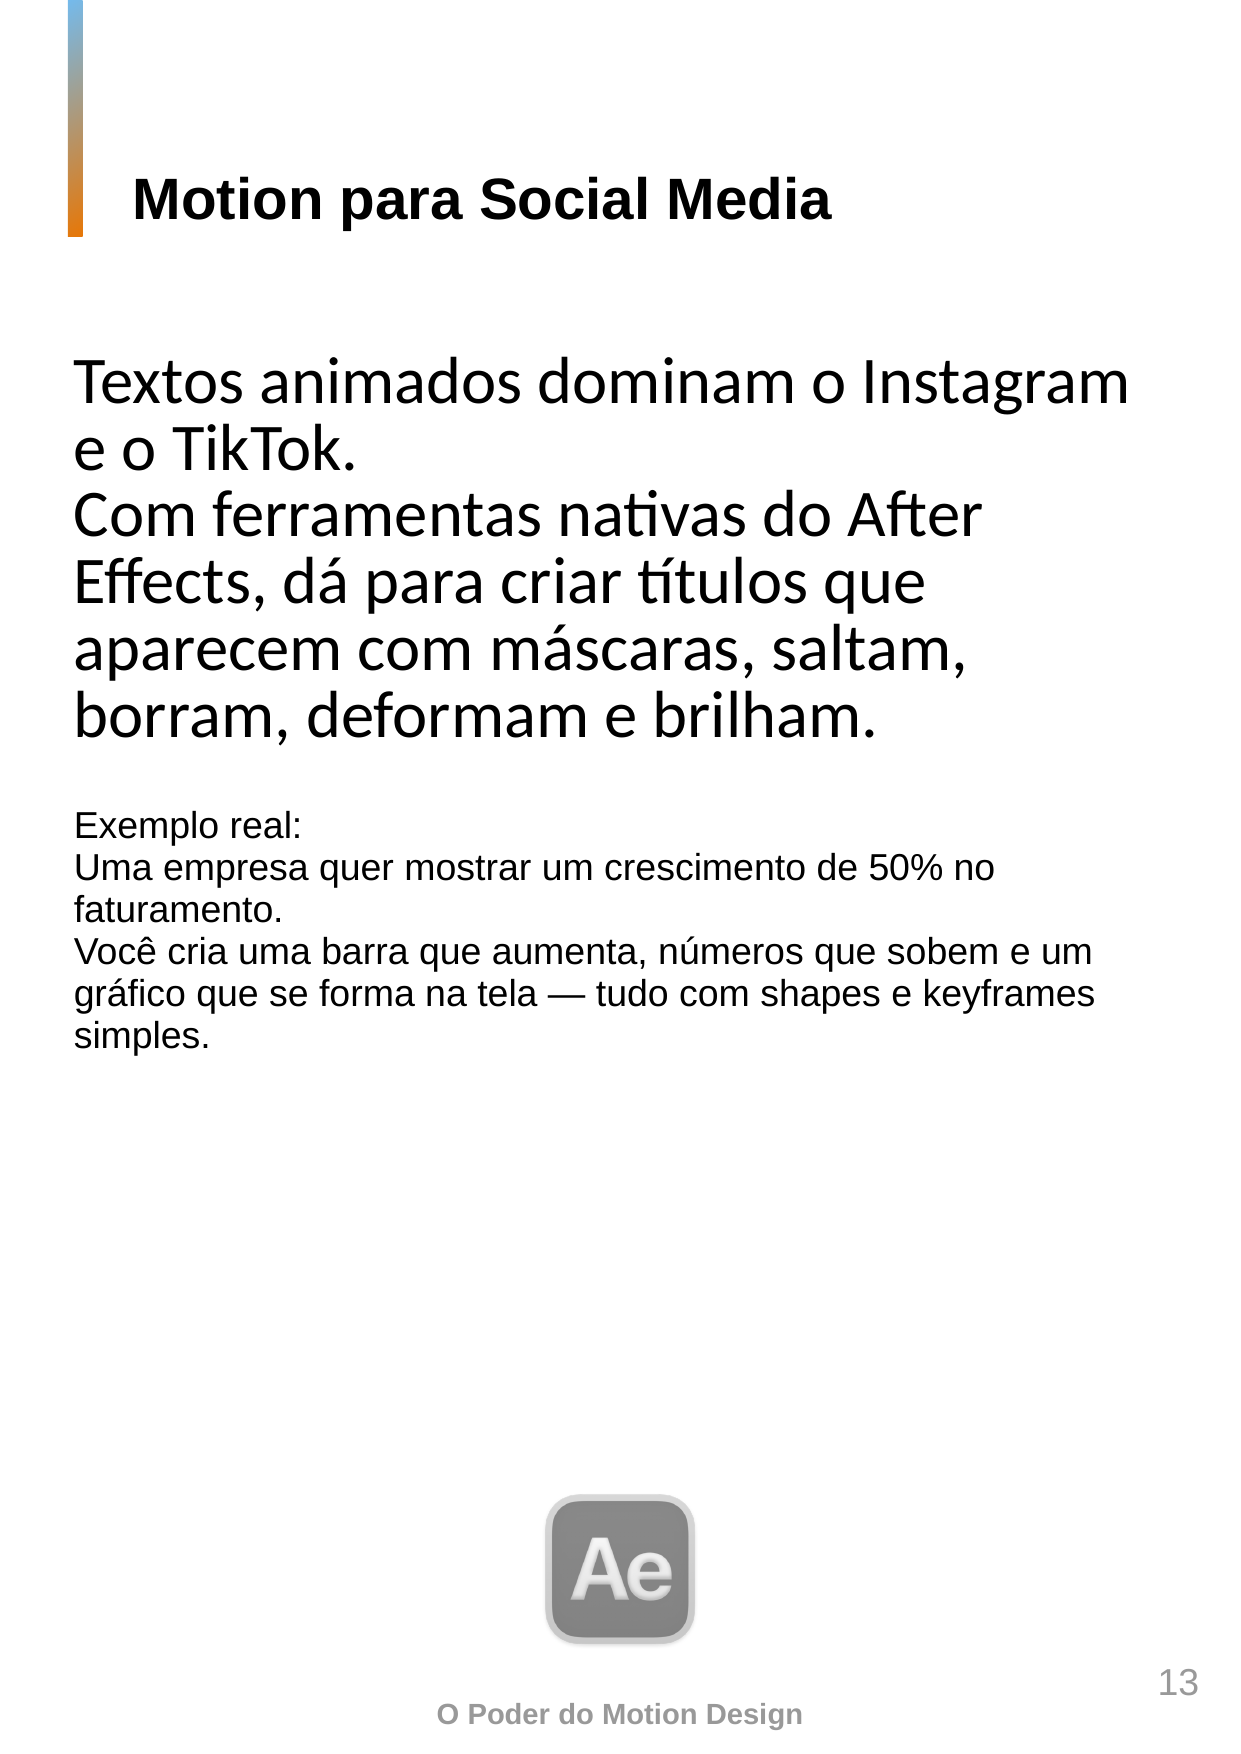

Motion para Social Media
Textos animados dominam o Instagram e o TikTok.
Com ferramentas nativas do After Effects, dá para criar títulos que aparecem com máscaras, saltam, borram, deformam e brilham.
Exemplo real:
Uma empresa quer mostrar um crescimento de 50% no faturamento.
Você cria uma barra que aumenta, números que sobem e um gráfico que se forma na tela — tudo com shapes e keyframes simples.
13
O Poder do Motion Design